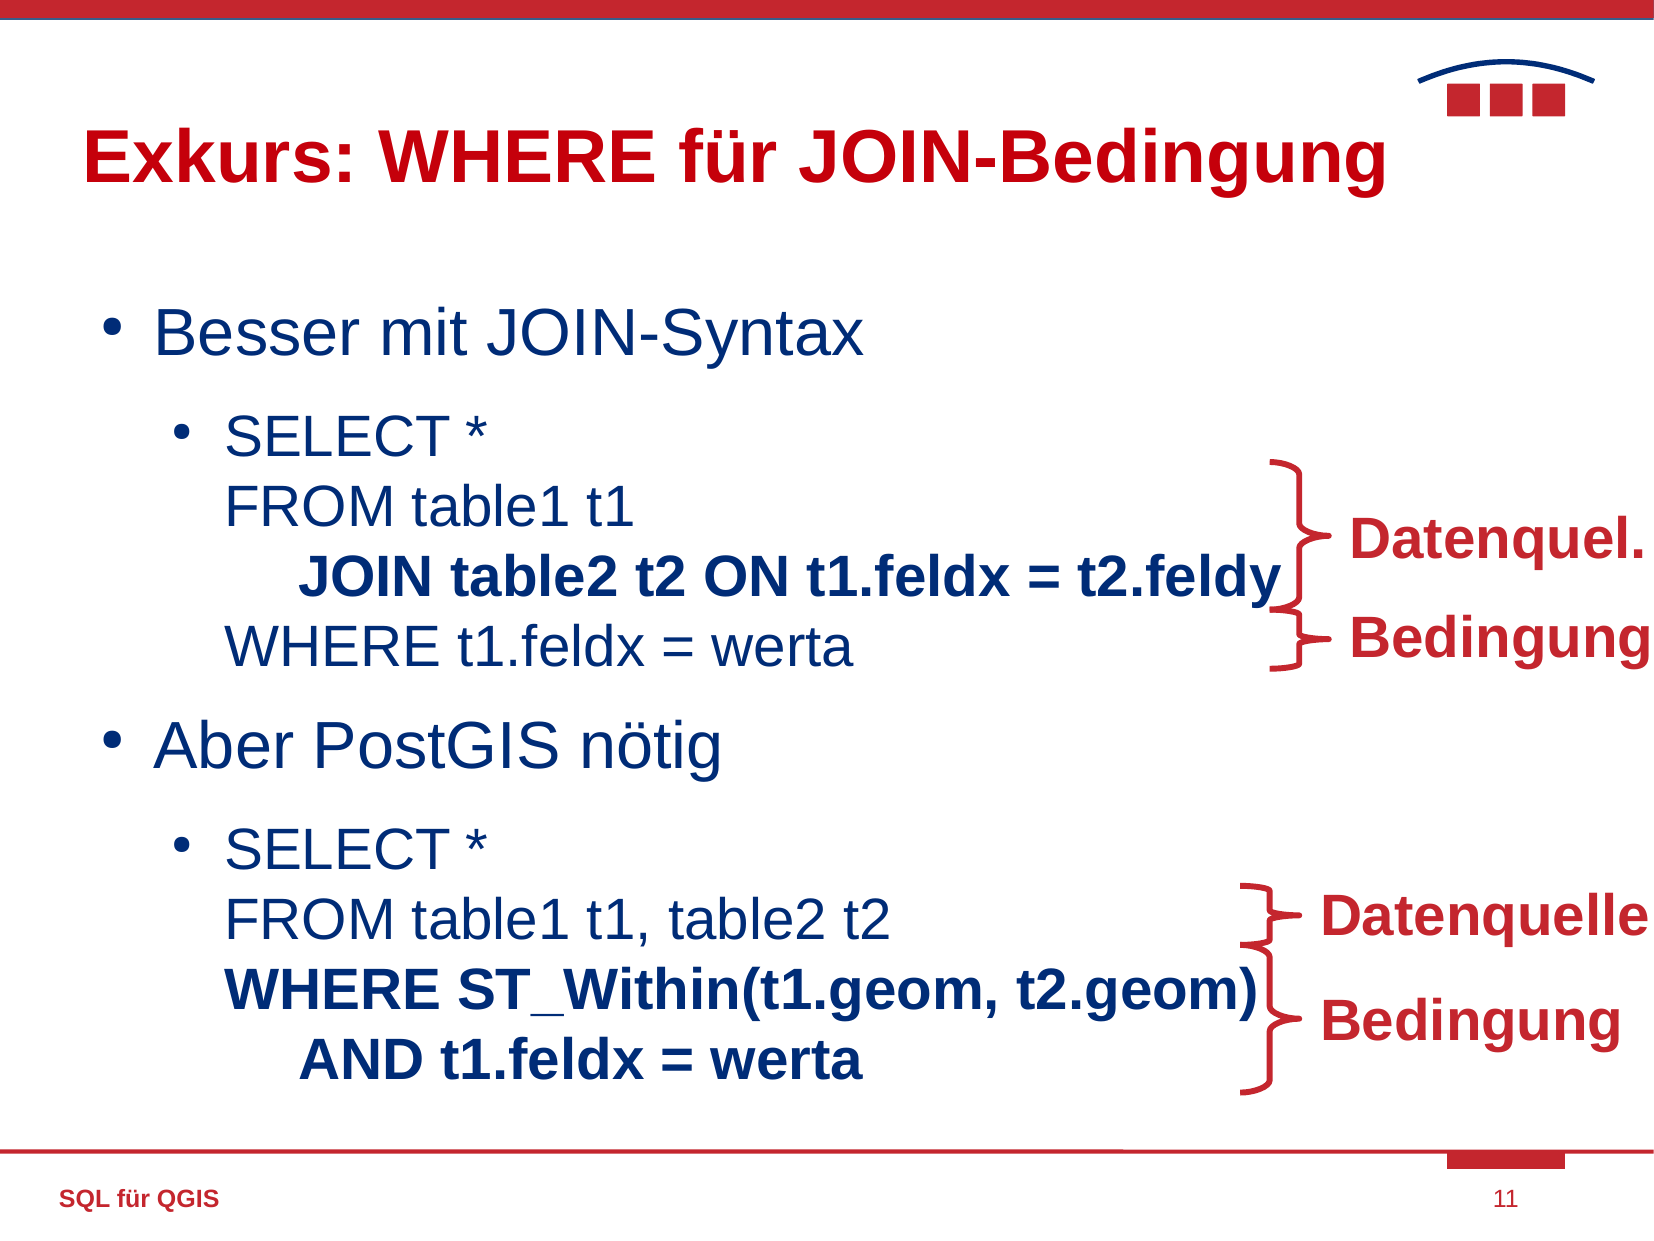

# Exkurs: WHERE für JOIN-Bedingung
Besser mit JOIN-Syntax
SELECT *
FROM table1 t1
	JOIN table2 t2 ON t1.feldx = t2.feldy
WHERE t1.feldx = werta
Aber PostGIS nötig
SELECT *
FROM table1 t1, table2 t2
WHERE ST_Within(t1.geom, t2.geom)
	AND t1.feldx = werta
Datenquel.
Bedingung
Datenquelle
Bedingung